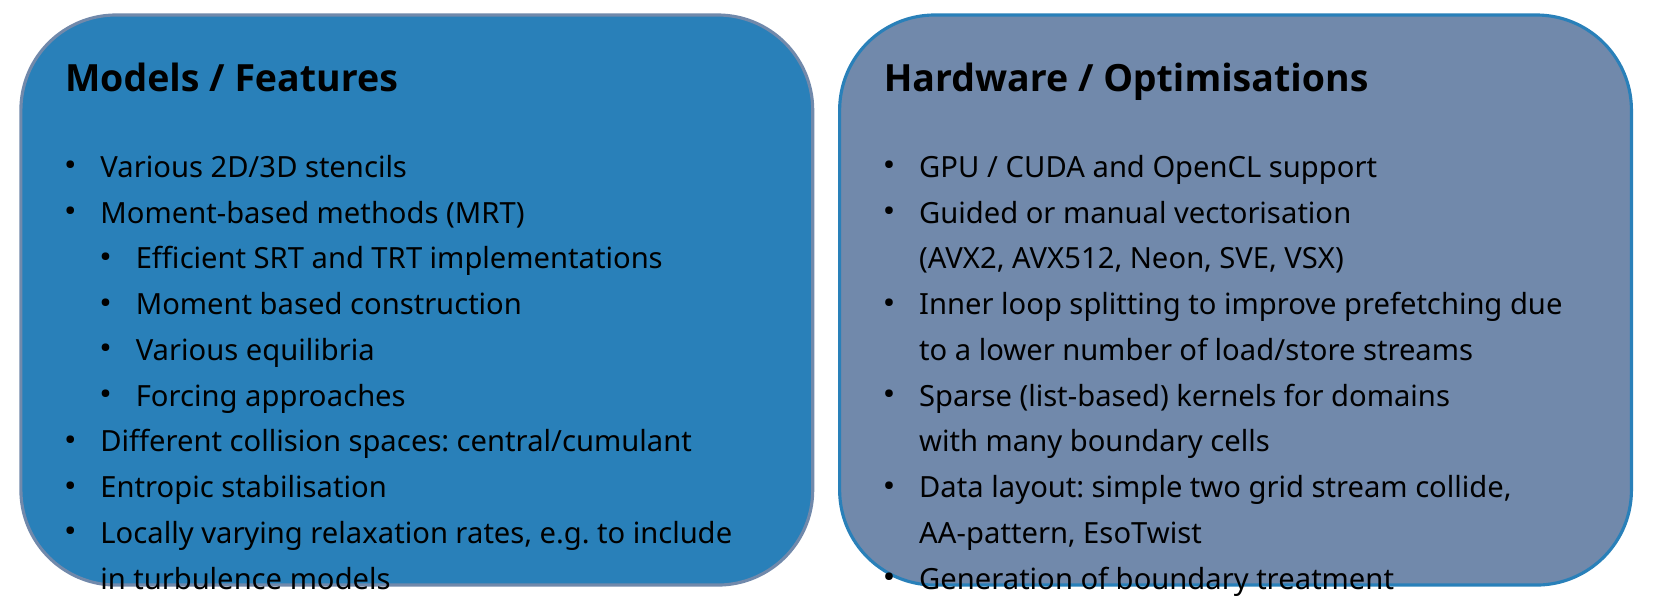

Models / Features
Various 2D/3D stencils
Moment-based methods (MRT)
Efficient SRT and TRT implementations
Moment based construction
Various equilibria
Forcing approaches
Different collision spaces: central/cumulant
Entropic stabilisation
Locally varying relaxation rates, e.g. to include
in turbulence models
Coupling of multiple kernels (e.g. thermal simulations)
Hardware / Optimisations
GPU / CUDA and OpenCL support
Guided or manual vectorisation
(AVX2, AVX512, Neon, SVE, VSX)
Inner loop splitting to improve prefetching due
to a lower number of load/store streams
Sparse (list-based) kernels for domains
with many boundary cells
Data layout: simple two grid stream collide,
AA-pattern, EsoTwist
Generation of boundary treatment
in the LBM update rule